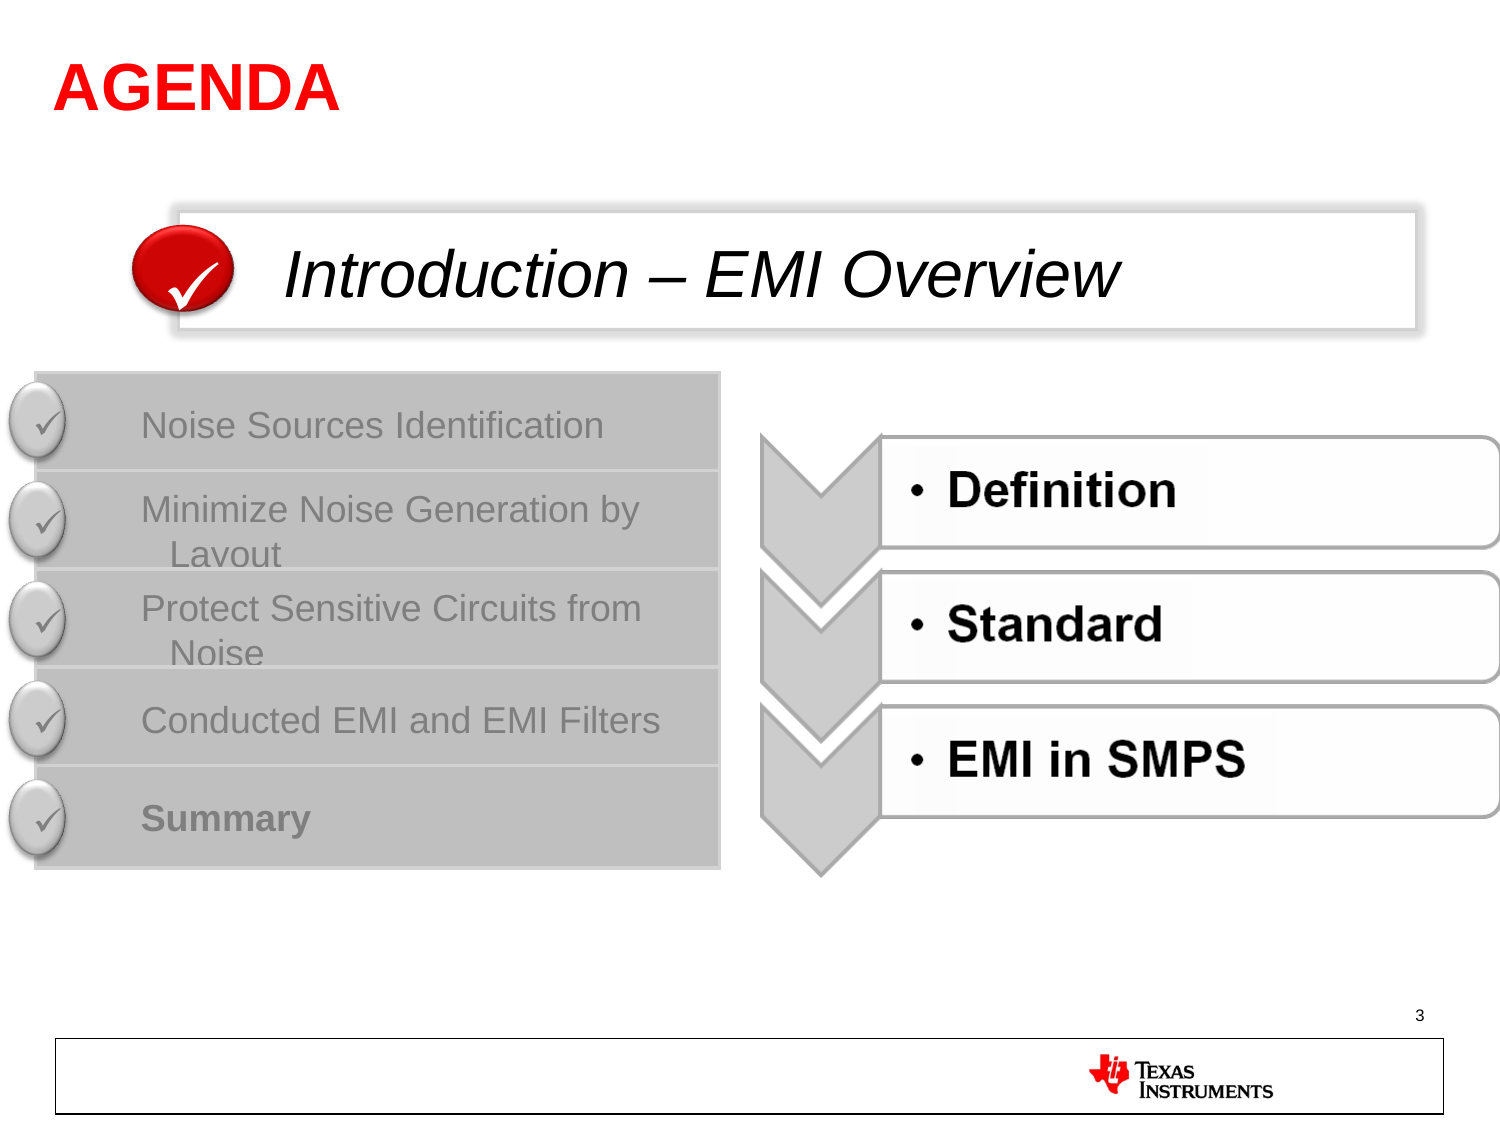

# AGENDA
Introduction – EMI Overview

Noise Sources Identification

Minimize Noise Generation by Layout

Protect Sensitive Circuits from Noise

Conducted EMI and EMI Filters

Summary
